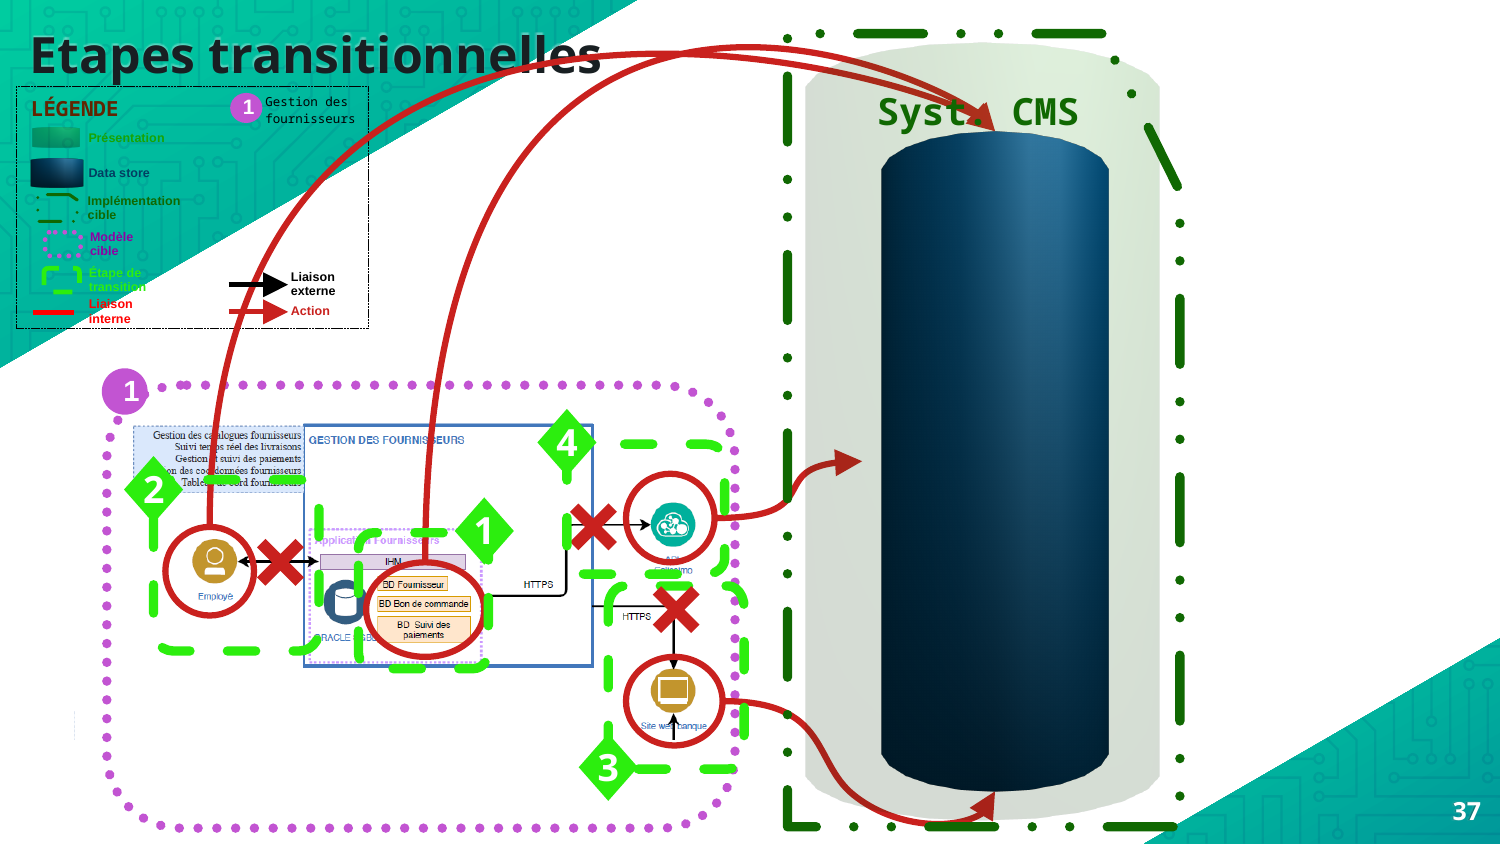

# Etapes transitionnelles
Syst. CMS
4
2
1
3
Gestion des
fournisseurs
1
LÉGENDE
Présentation
Data store
Implémentation
cible
Modèle
cible
Étape de
transition
Liaison externe
Liaison interne
Action
1